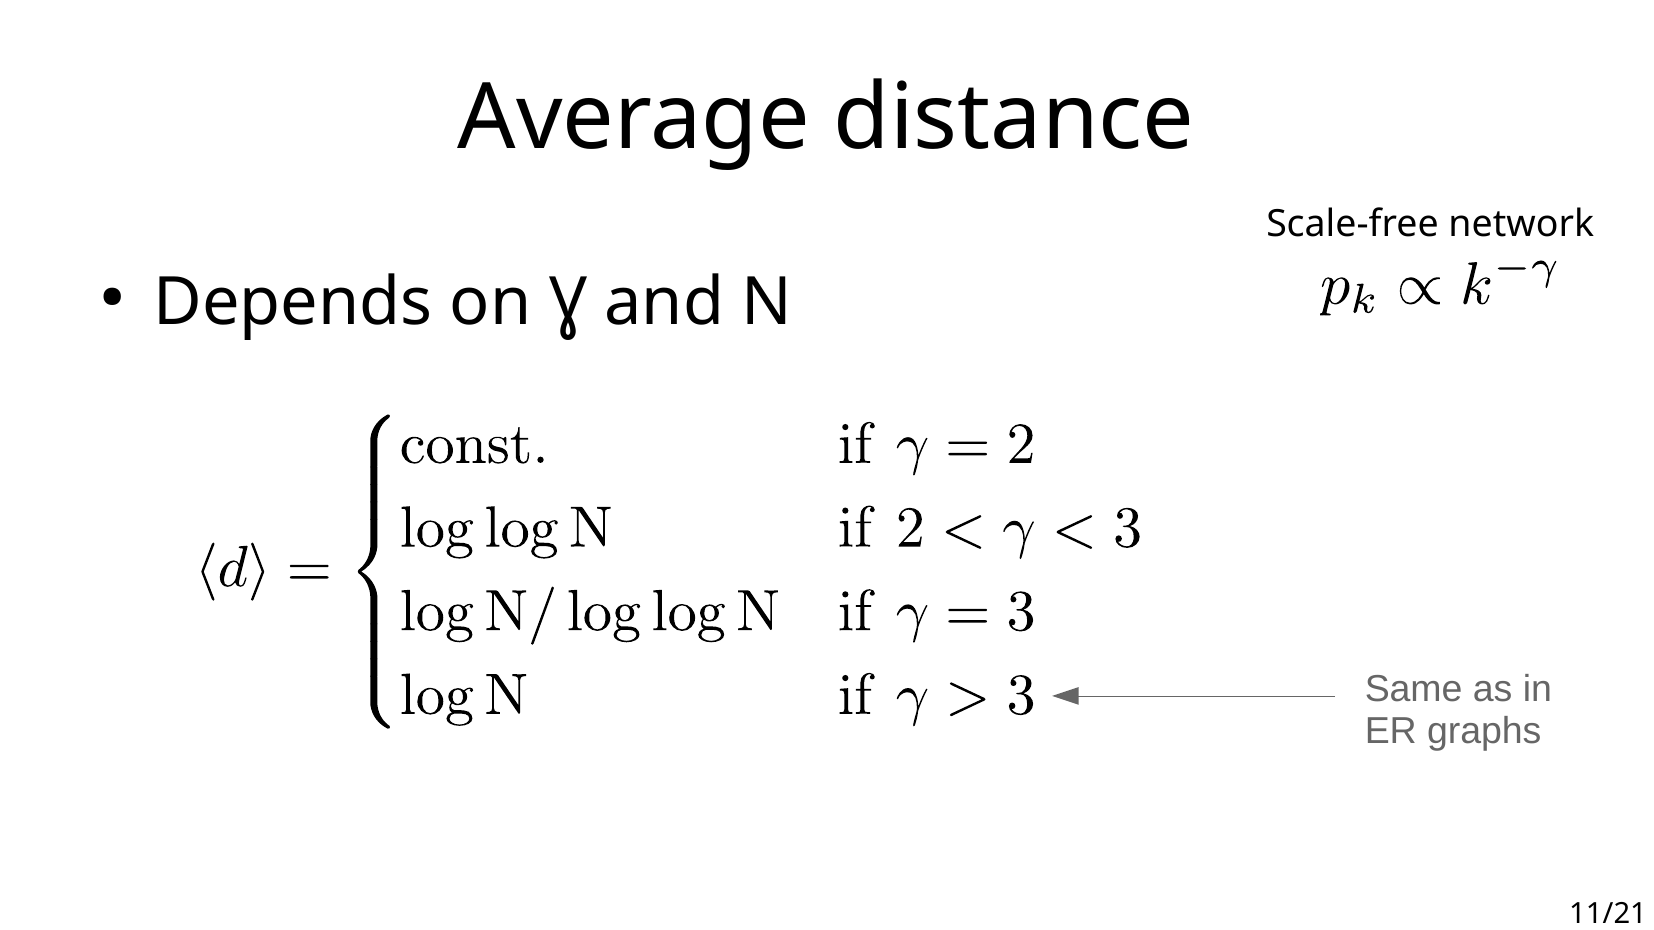

# Average distance
Scale-free network
Depends on Ɣ and N
Same as in ER graphs
11